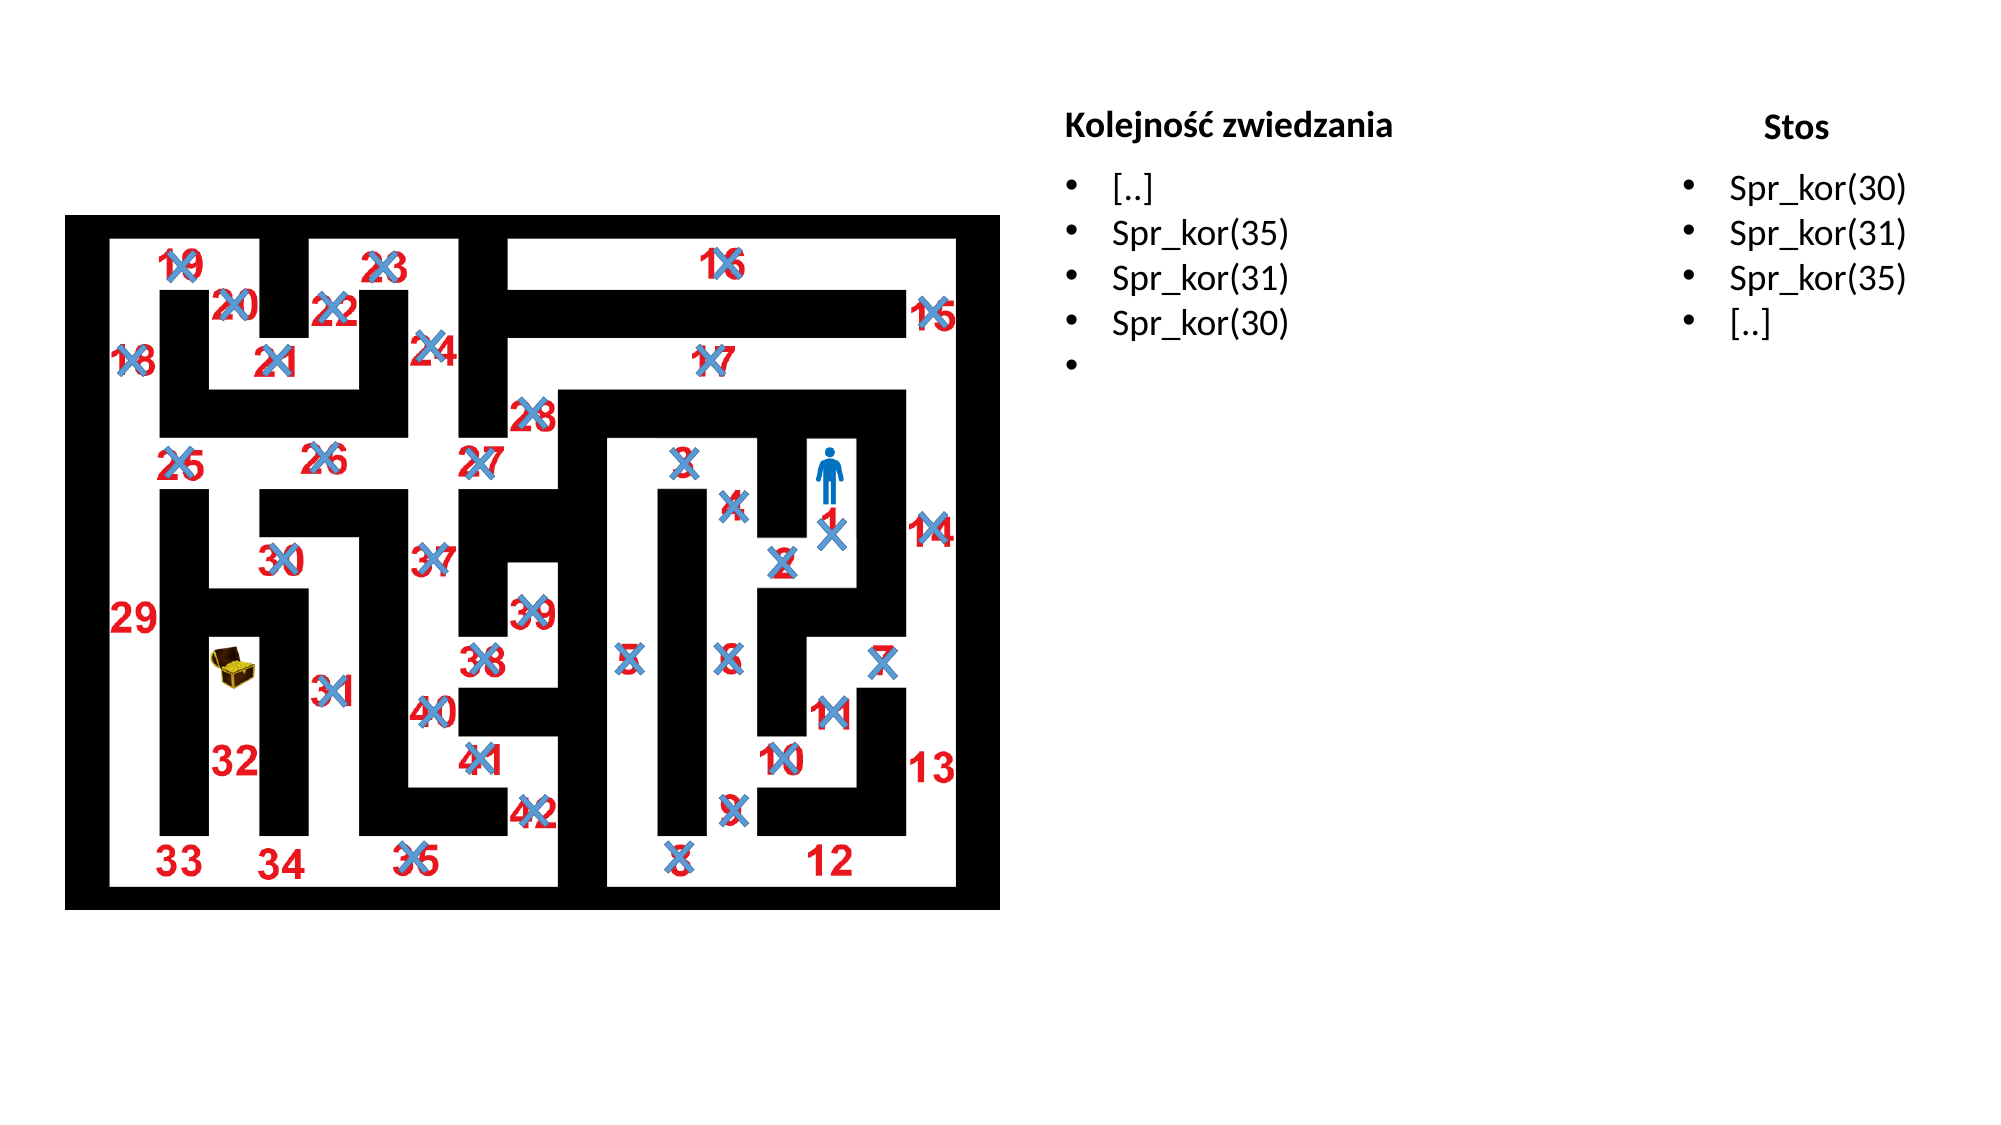

Kolejność zwiedzania
Stos
[..]
Spr_kor(35)
Spr_kor(31)
Spr_kor(30)
Spr_kor(30)
Spr_kor(31)
Spr_kor(35)
[..]